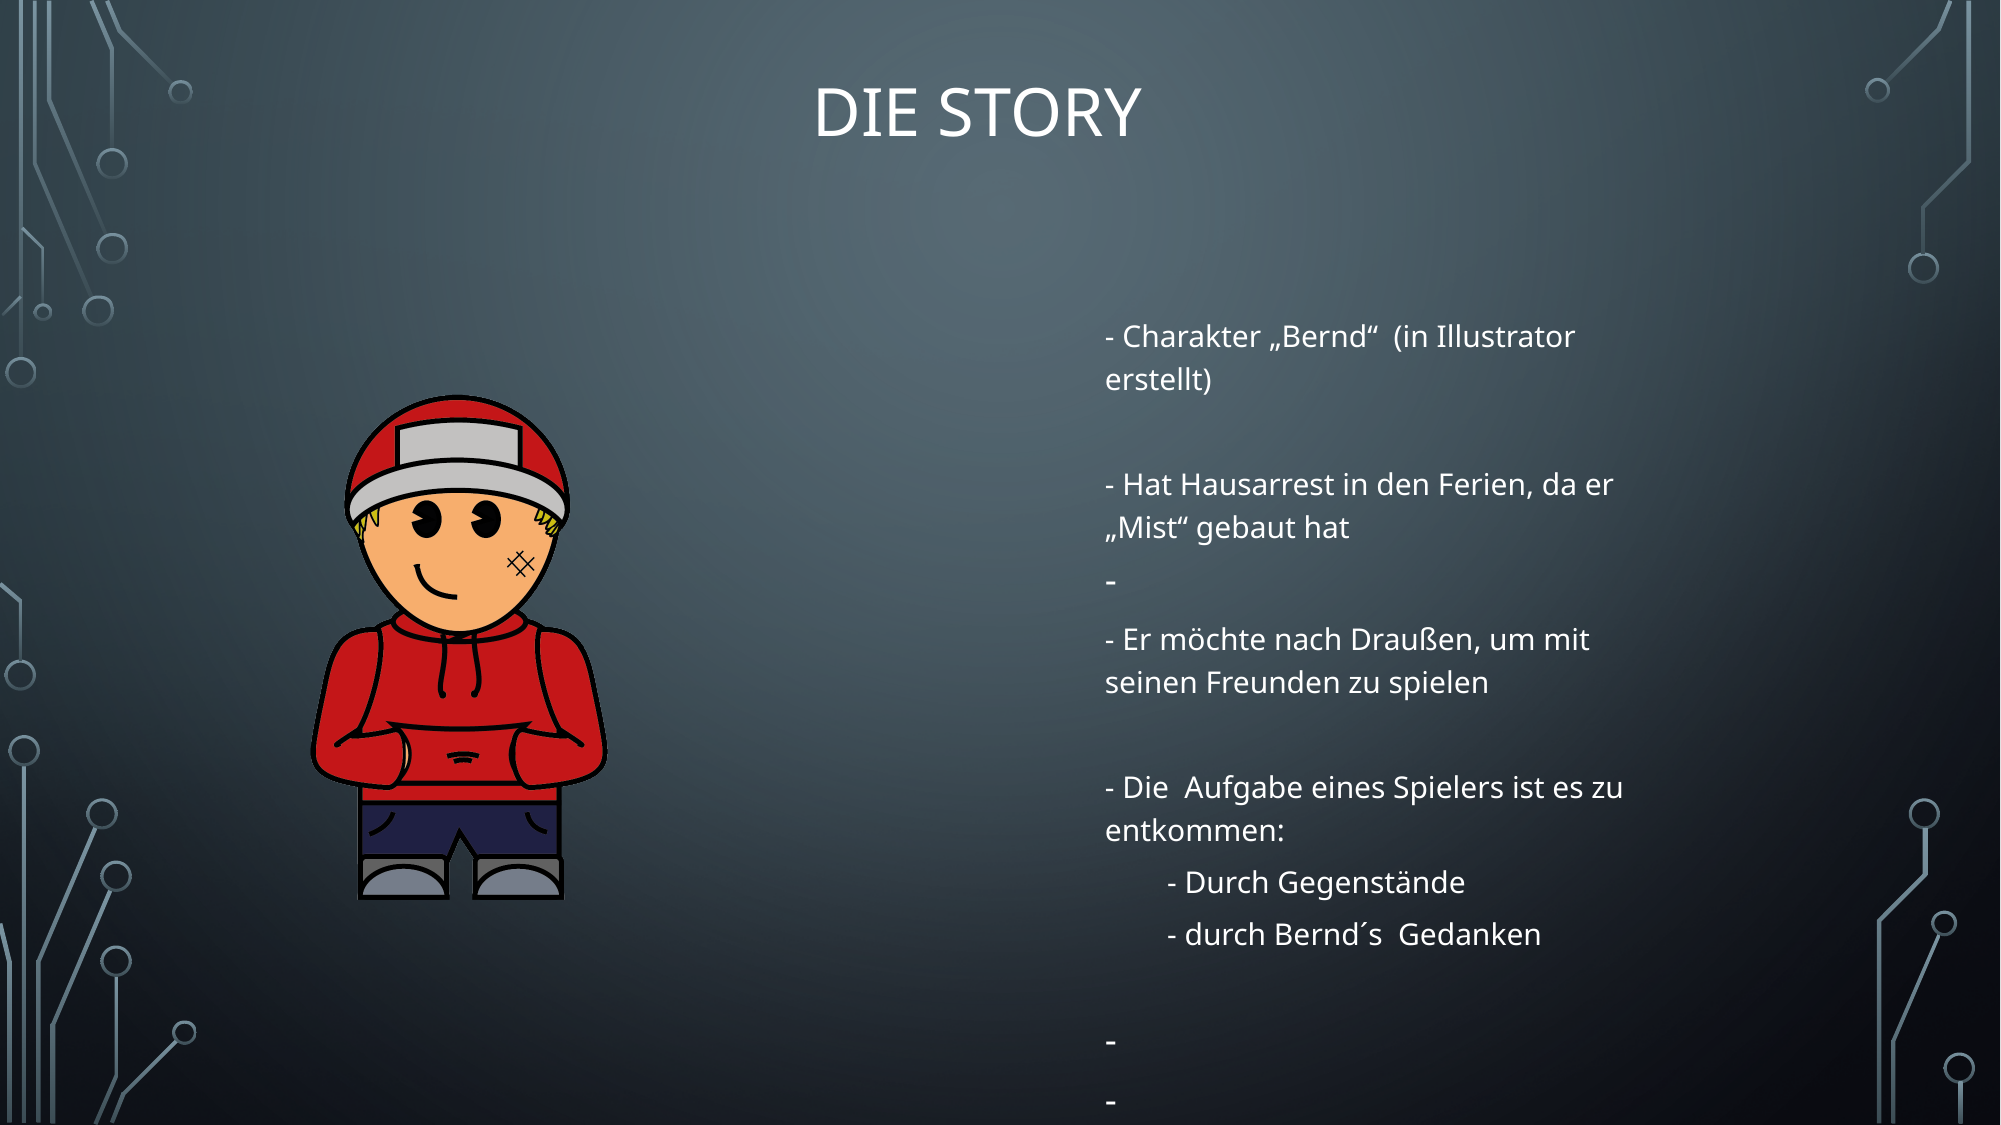

# Die Story
- Charakter „Bernd“ (in Illustrator erstellt)
- Hat Hausarrest in den Ferien, da er „Mist“ gebaut hat
- Er möchte nach Draußen, um mit seinen Freunden zu spielen
- Die Aufgabe eines Spielers ist es zu entkommen:
 - Durch Gegenstände
 - durch Bernd´s Gedanken